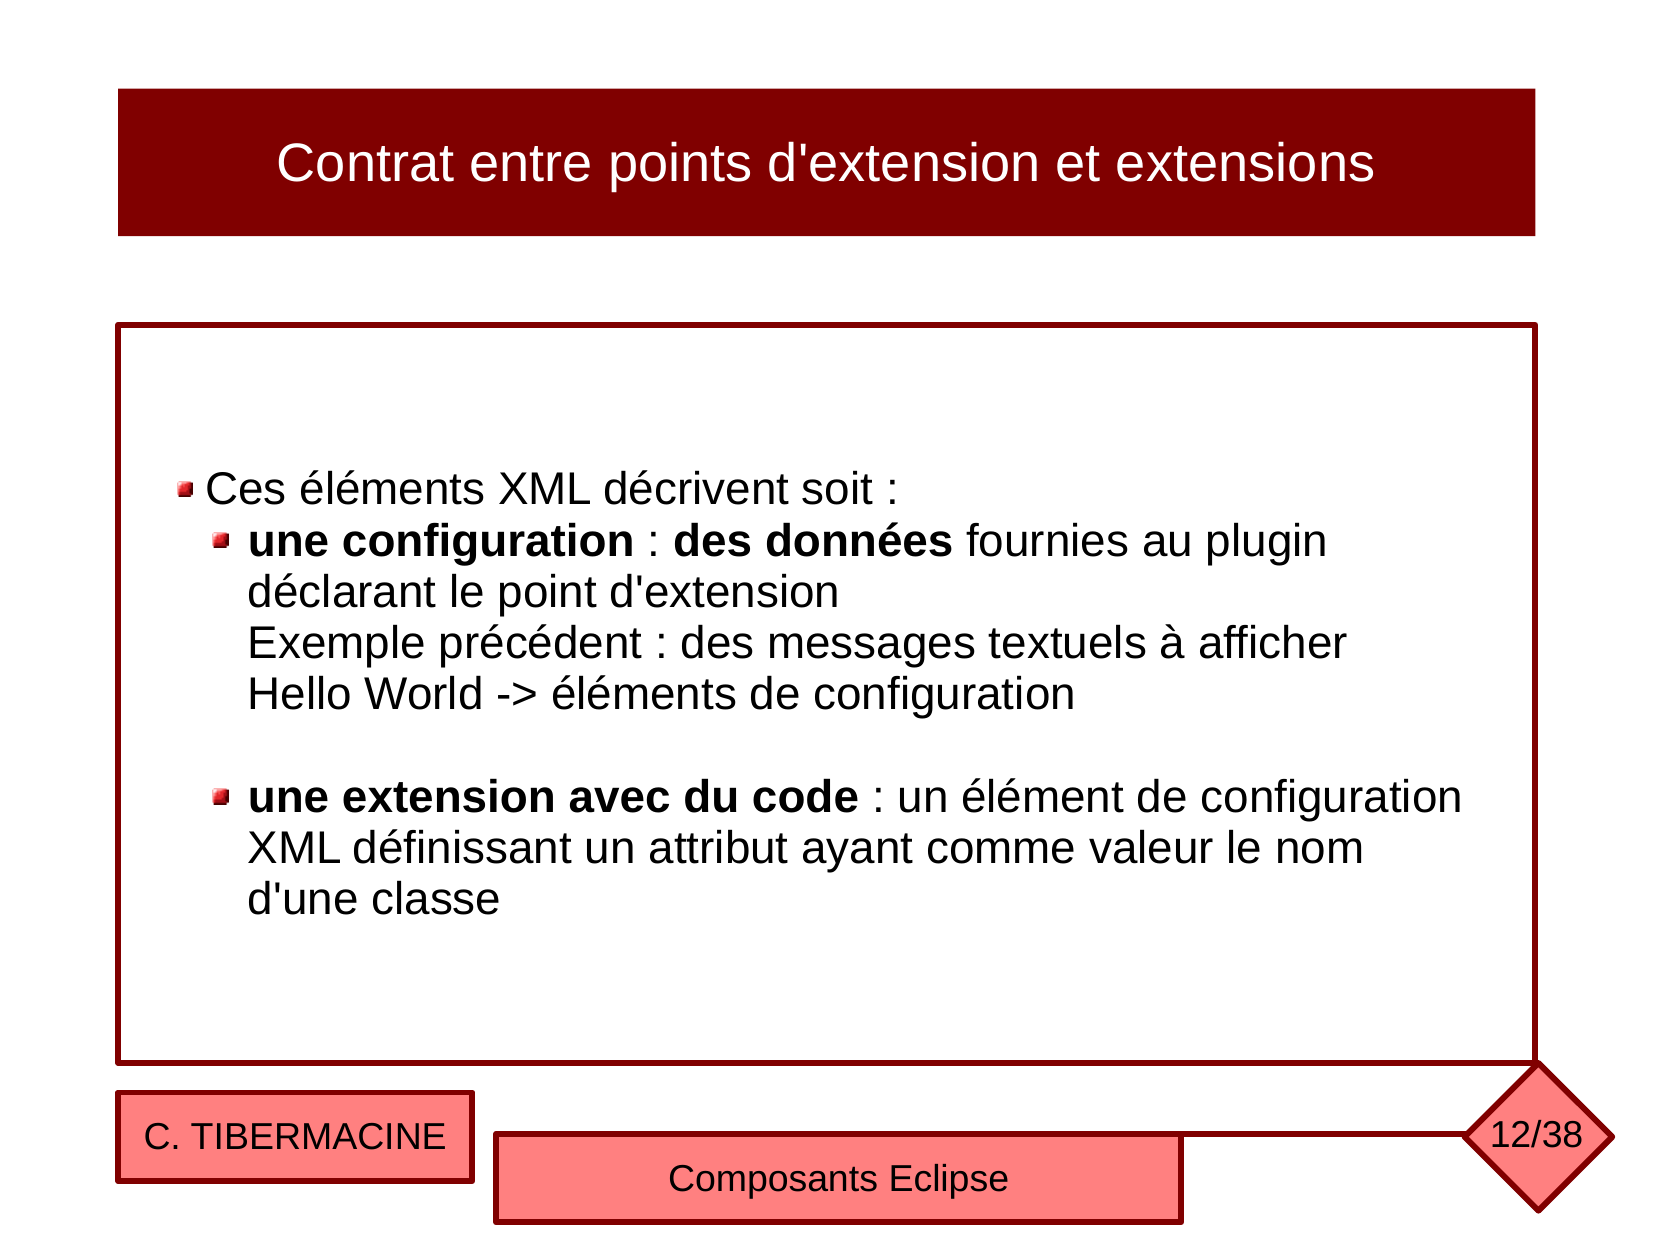

Contrat entre points d'extension et extensions
 Ces éléments XML décrivent soit :
une configuration : des données fournies au plugin
déclarant le point d'extension
Exemple précédent : des messages textuels à afficher
Hello World -> éléments de configuration
une extension avec du code : un élément de configuration
XML définissant un attribut ayant comme valeur le nom
d'une classe
C. TIBERMACINE
Composants Eclipse